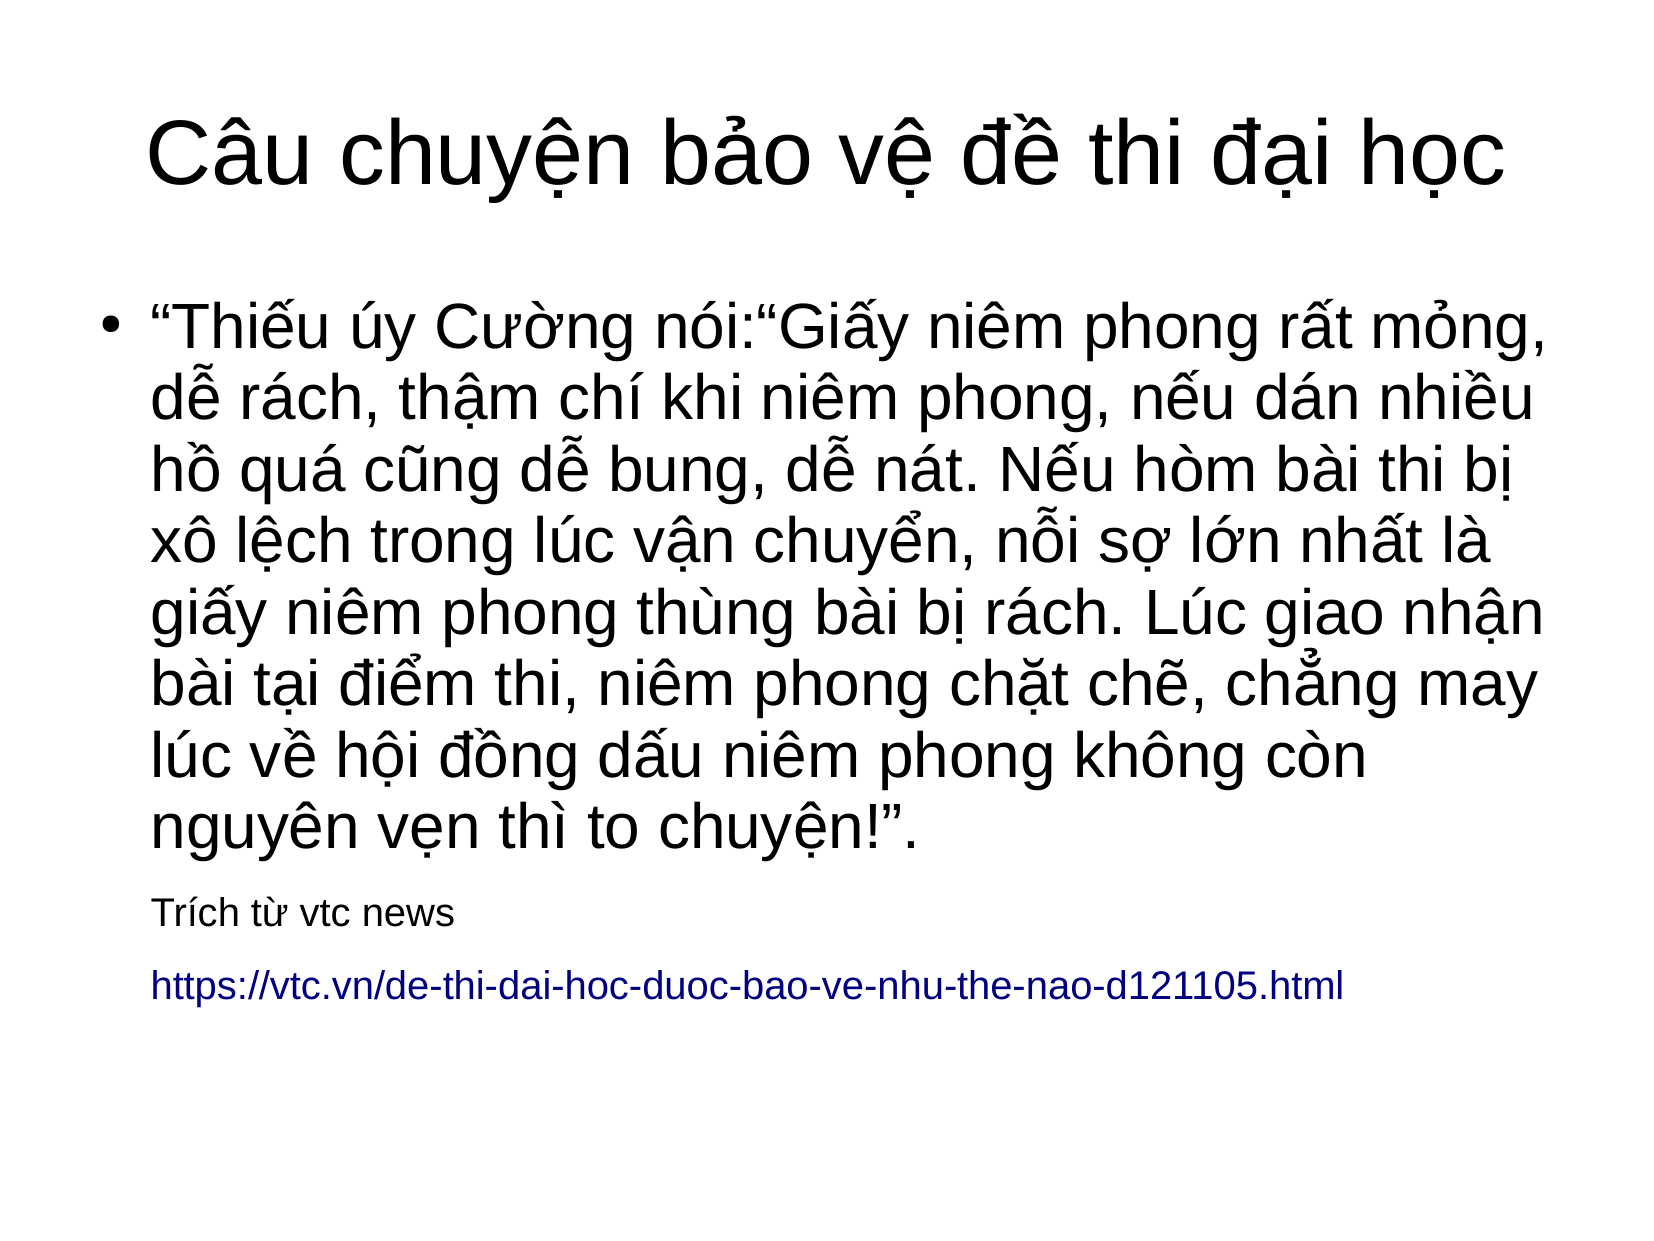

# Câu chuyện bảo vệ đề thi đại học
“Thiếu úy Cường nói:“Giấy niêm phong rất mỏng, dễ rách, thậm chí khi niêm phong, nếu dán nhiều hồ quá cũng dễ bung, dễ nát. Nếu hòm bài thi bị xô lệch trong lúc vận chuyển, nỗi sợ lớn nhất là giấy niêm phong thùng bài bị rách. Lúc giao nhận bài tại điểm thi, niêm phong chặt chẽ, chẳng may lúc về hội đồng dấu niêm phong không còn nguyên vẹn thì to chuyện!”.
Trích từ vtc news
https://vtc.vn/de-thi-dai-hoc-duoc-bao-ve-nhu-the-nao-d121105.html